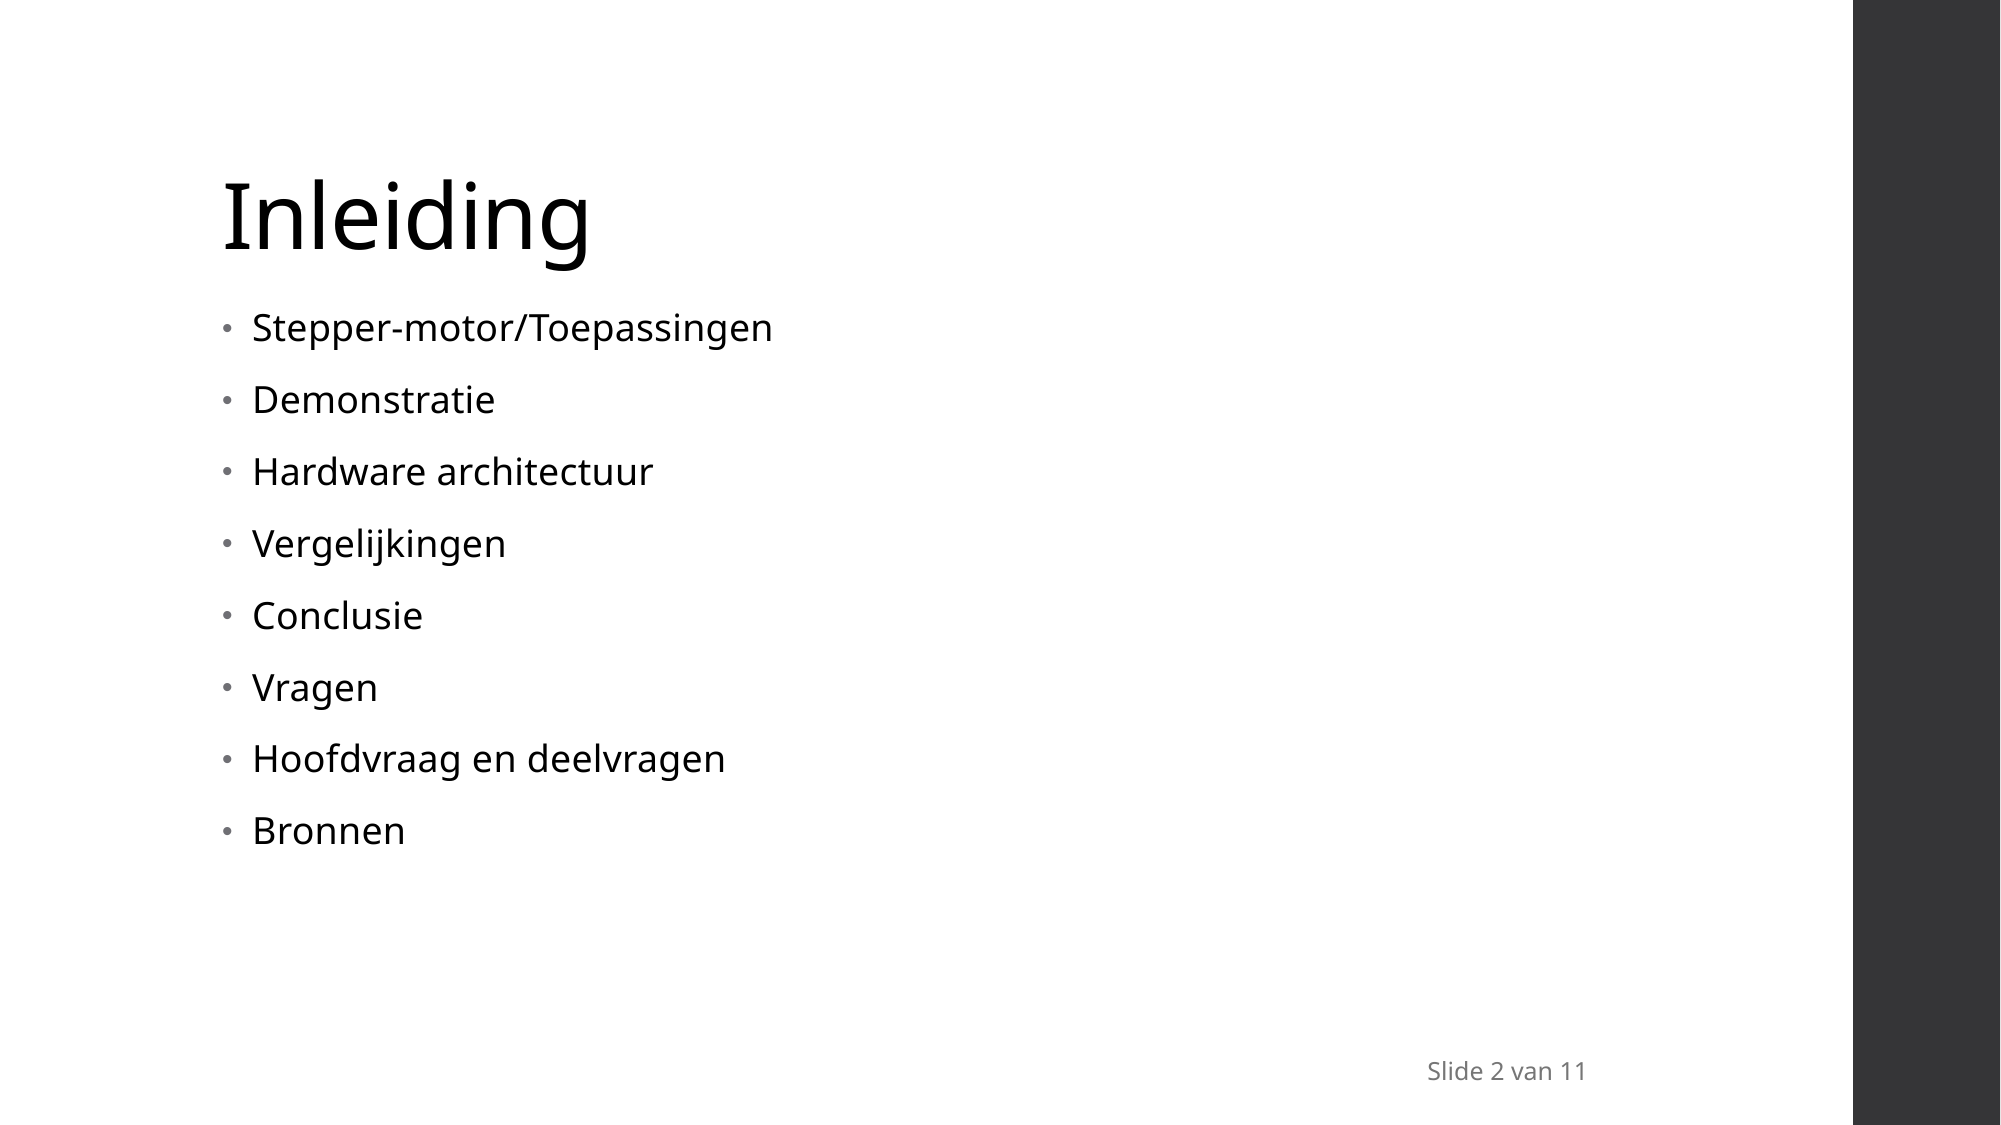

# Inleiding
Stepper-motor/Toepassingen
Demonstratie
Hardware architectuur
Vergelijkingen
Conclusie
Vragen
Hoofdvraag en deelvragen
Bronnen
Slide van 11